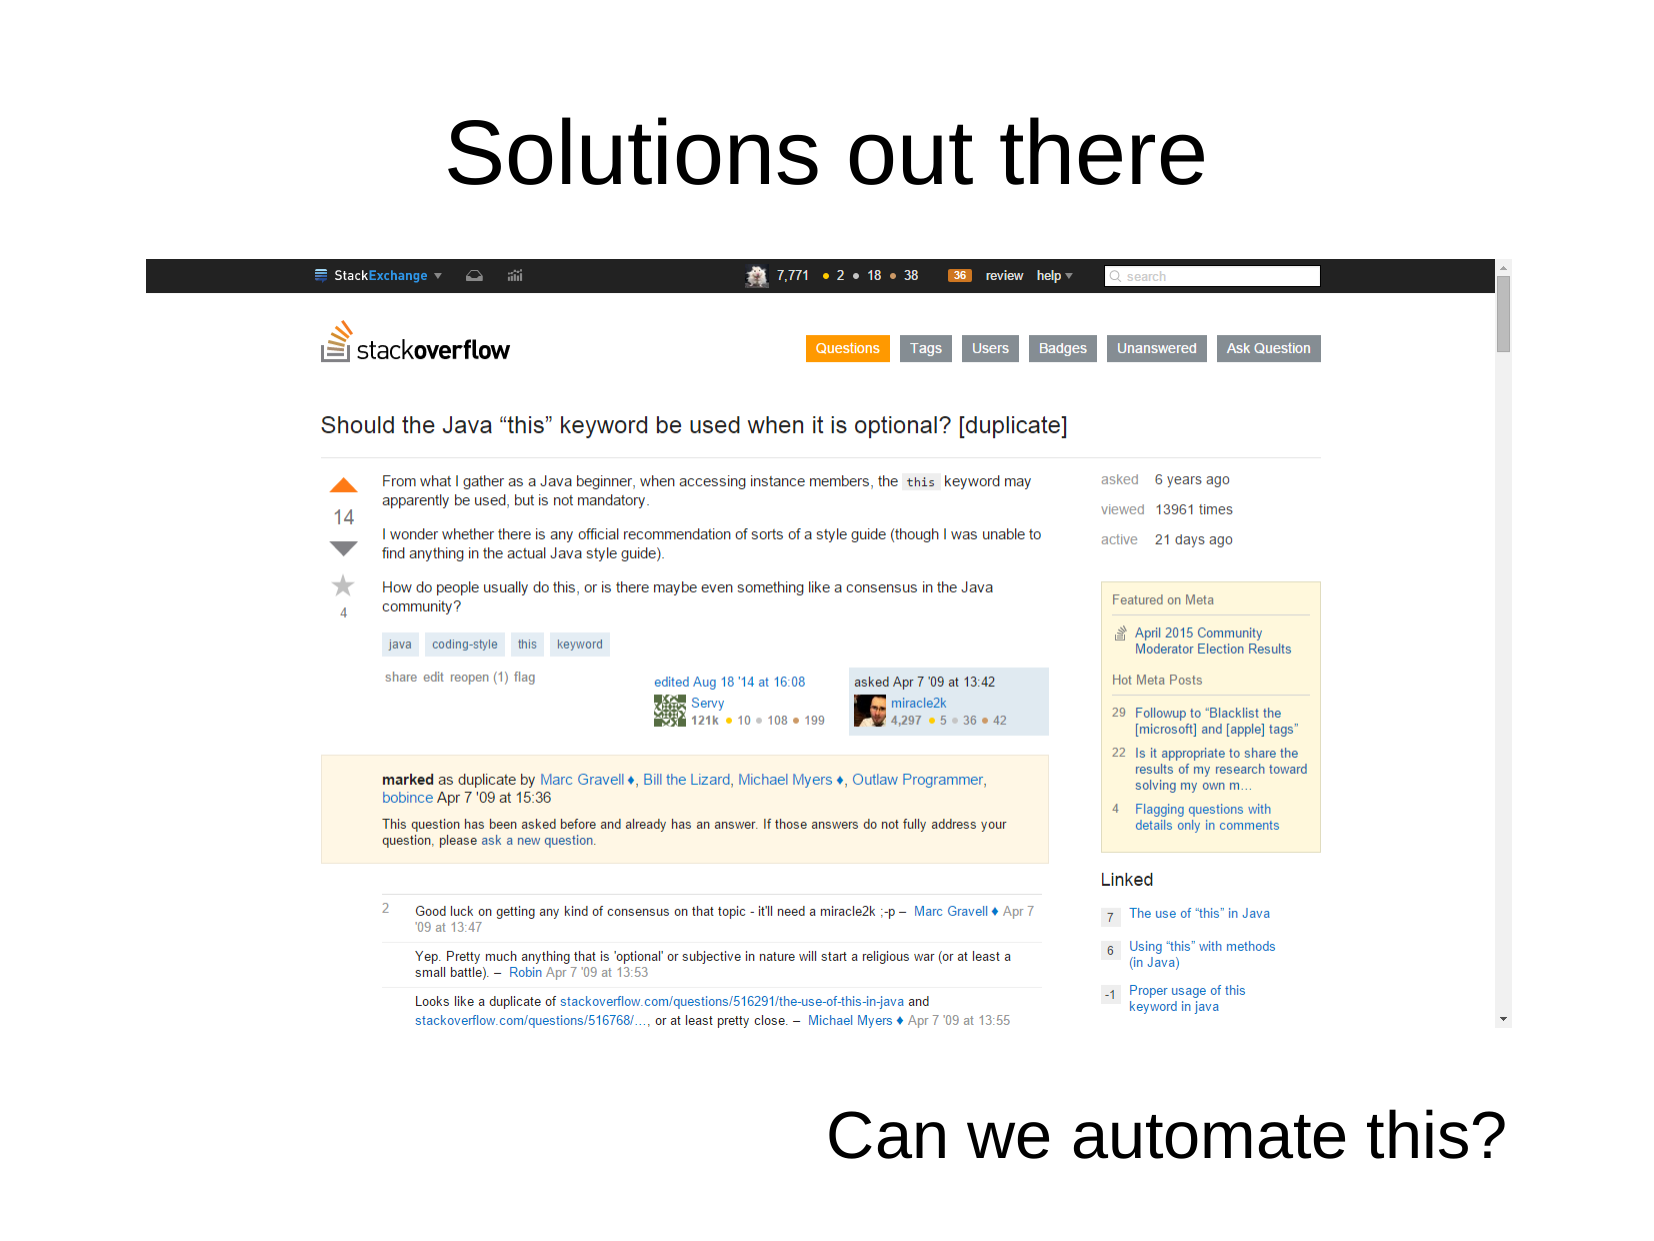

# Solutions out there
Can we automate this?